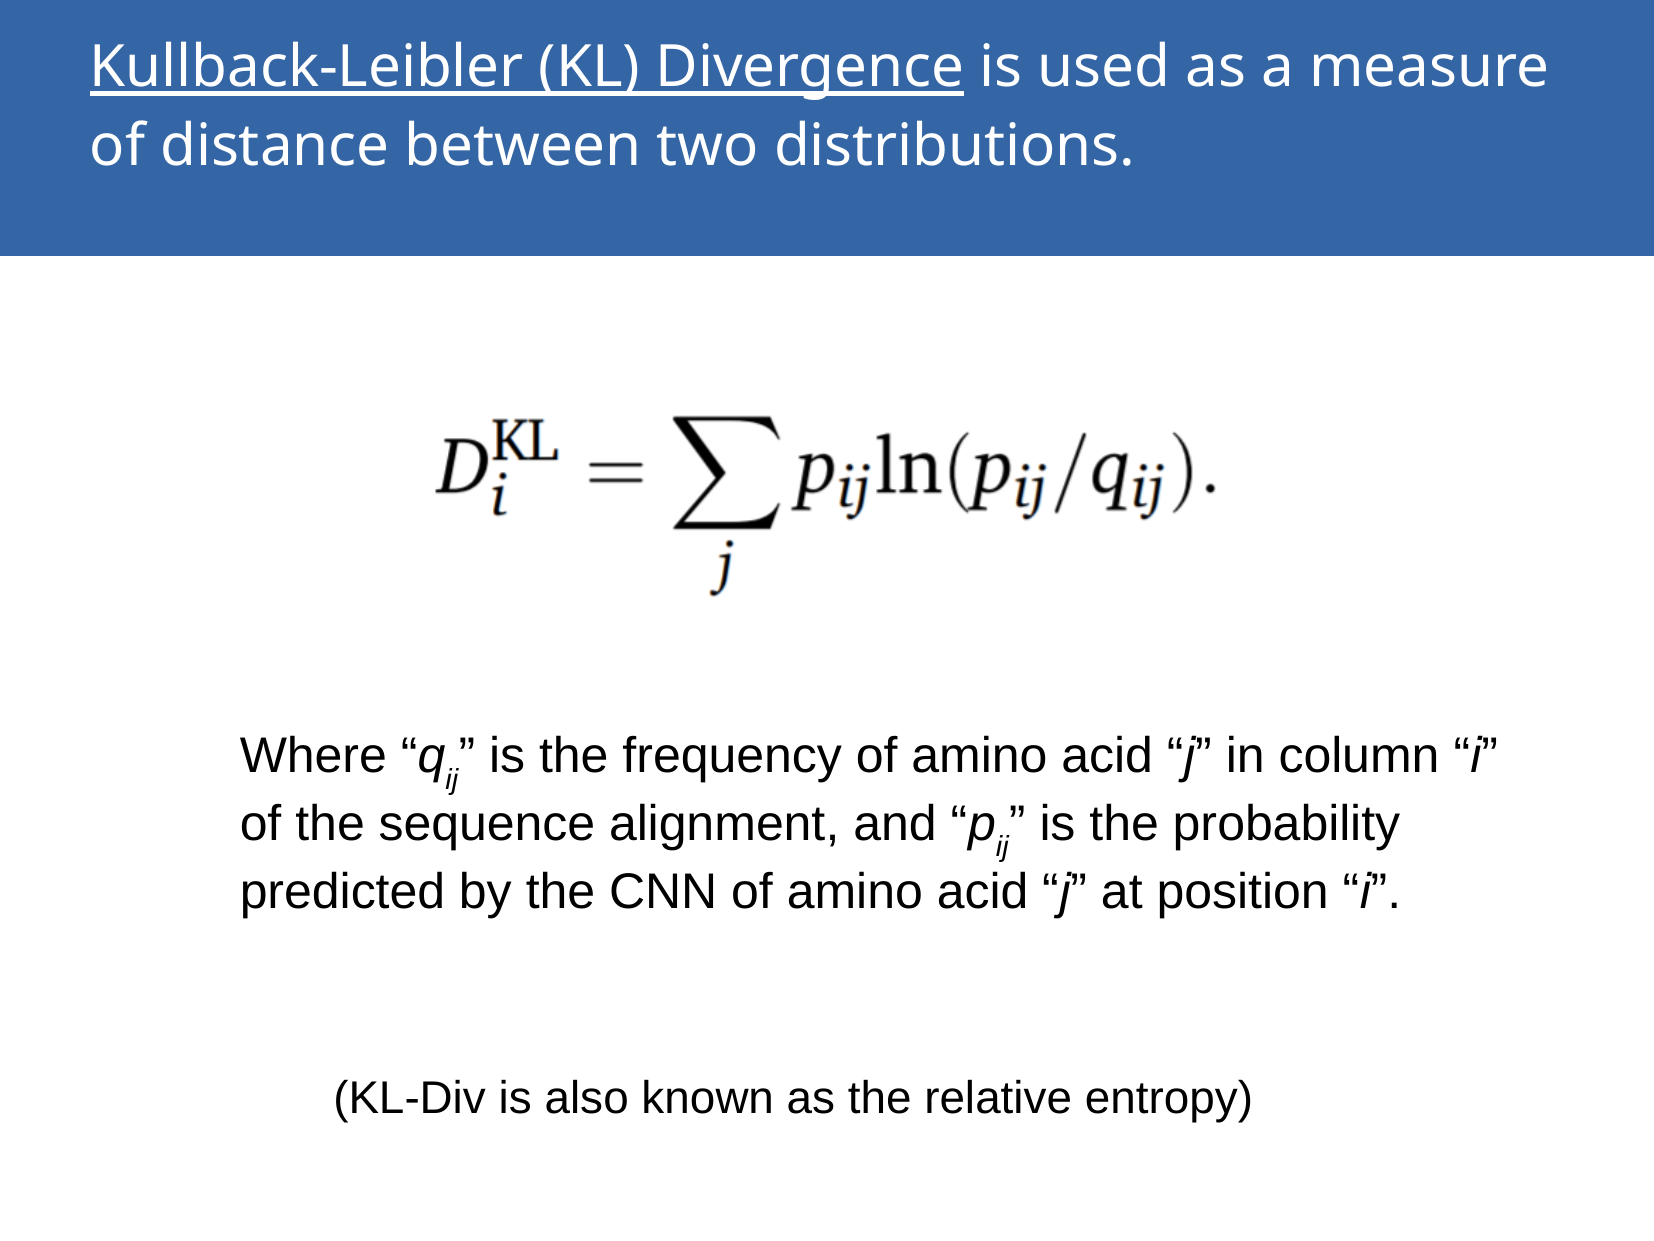

Kullback-Leibler (KL) Divergence is used as a measure of distance between two distributions.
Where “qij” is the frequency of amino acid “j” in column “i” of the sequence alignment, and “pij” is the probability predicted by the CNN of amino acid “j” at position “i”.
(KL-Div is also known as the relative entropy)